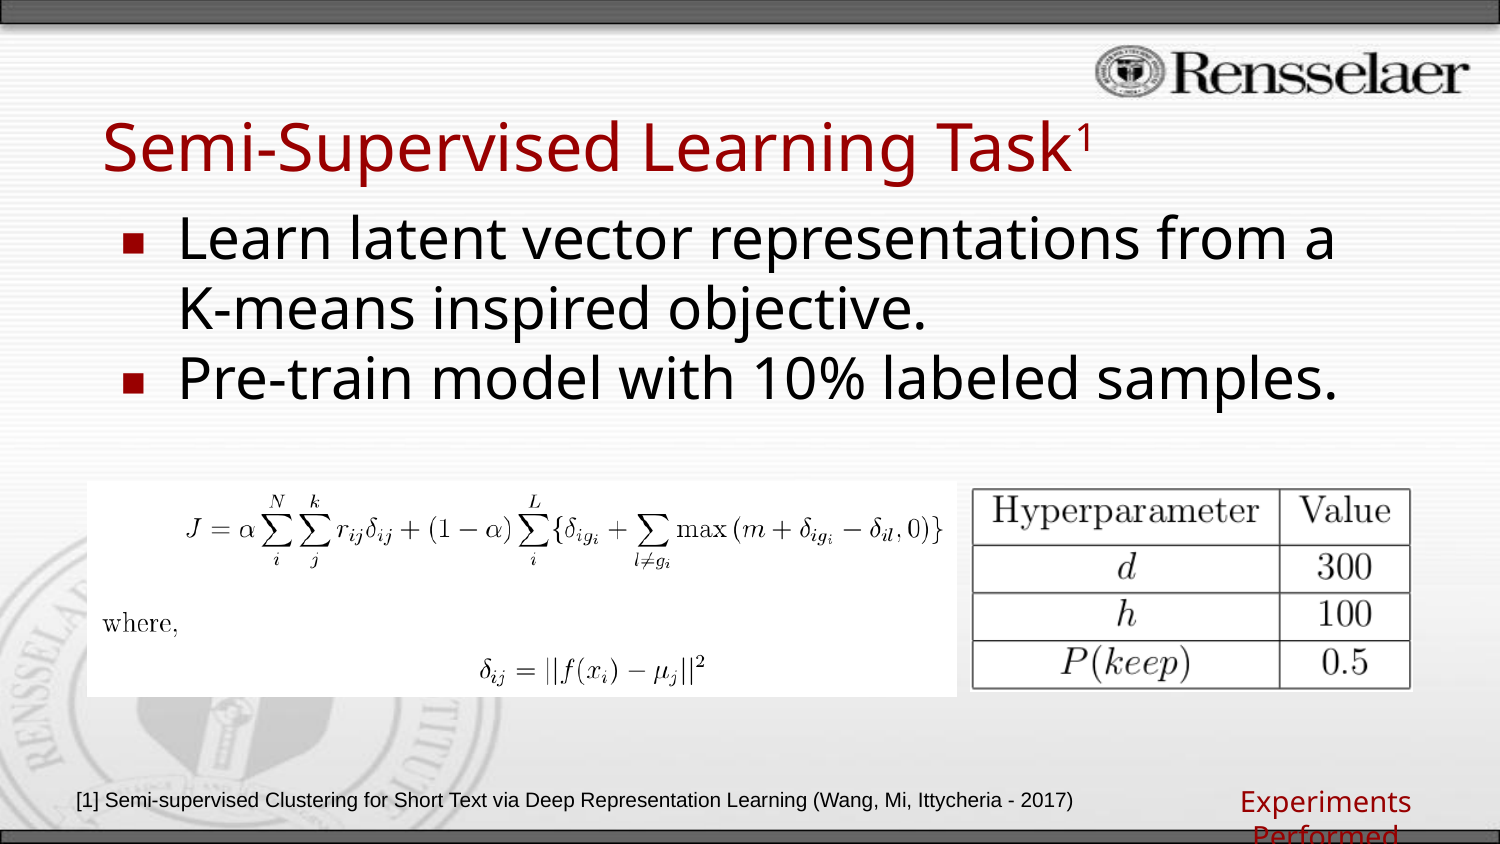

# Semi-Supervised Learning Task1
Learn latent vector representations from a K-means inspired objective.
Pre-train model with 10% labeled samples.
Experiments Performed
[1] Semi-supervised Clustering for Short Text via Deep Representation Learning (Wang, Mi, Ittycheria - 2017)